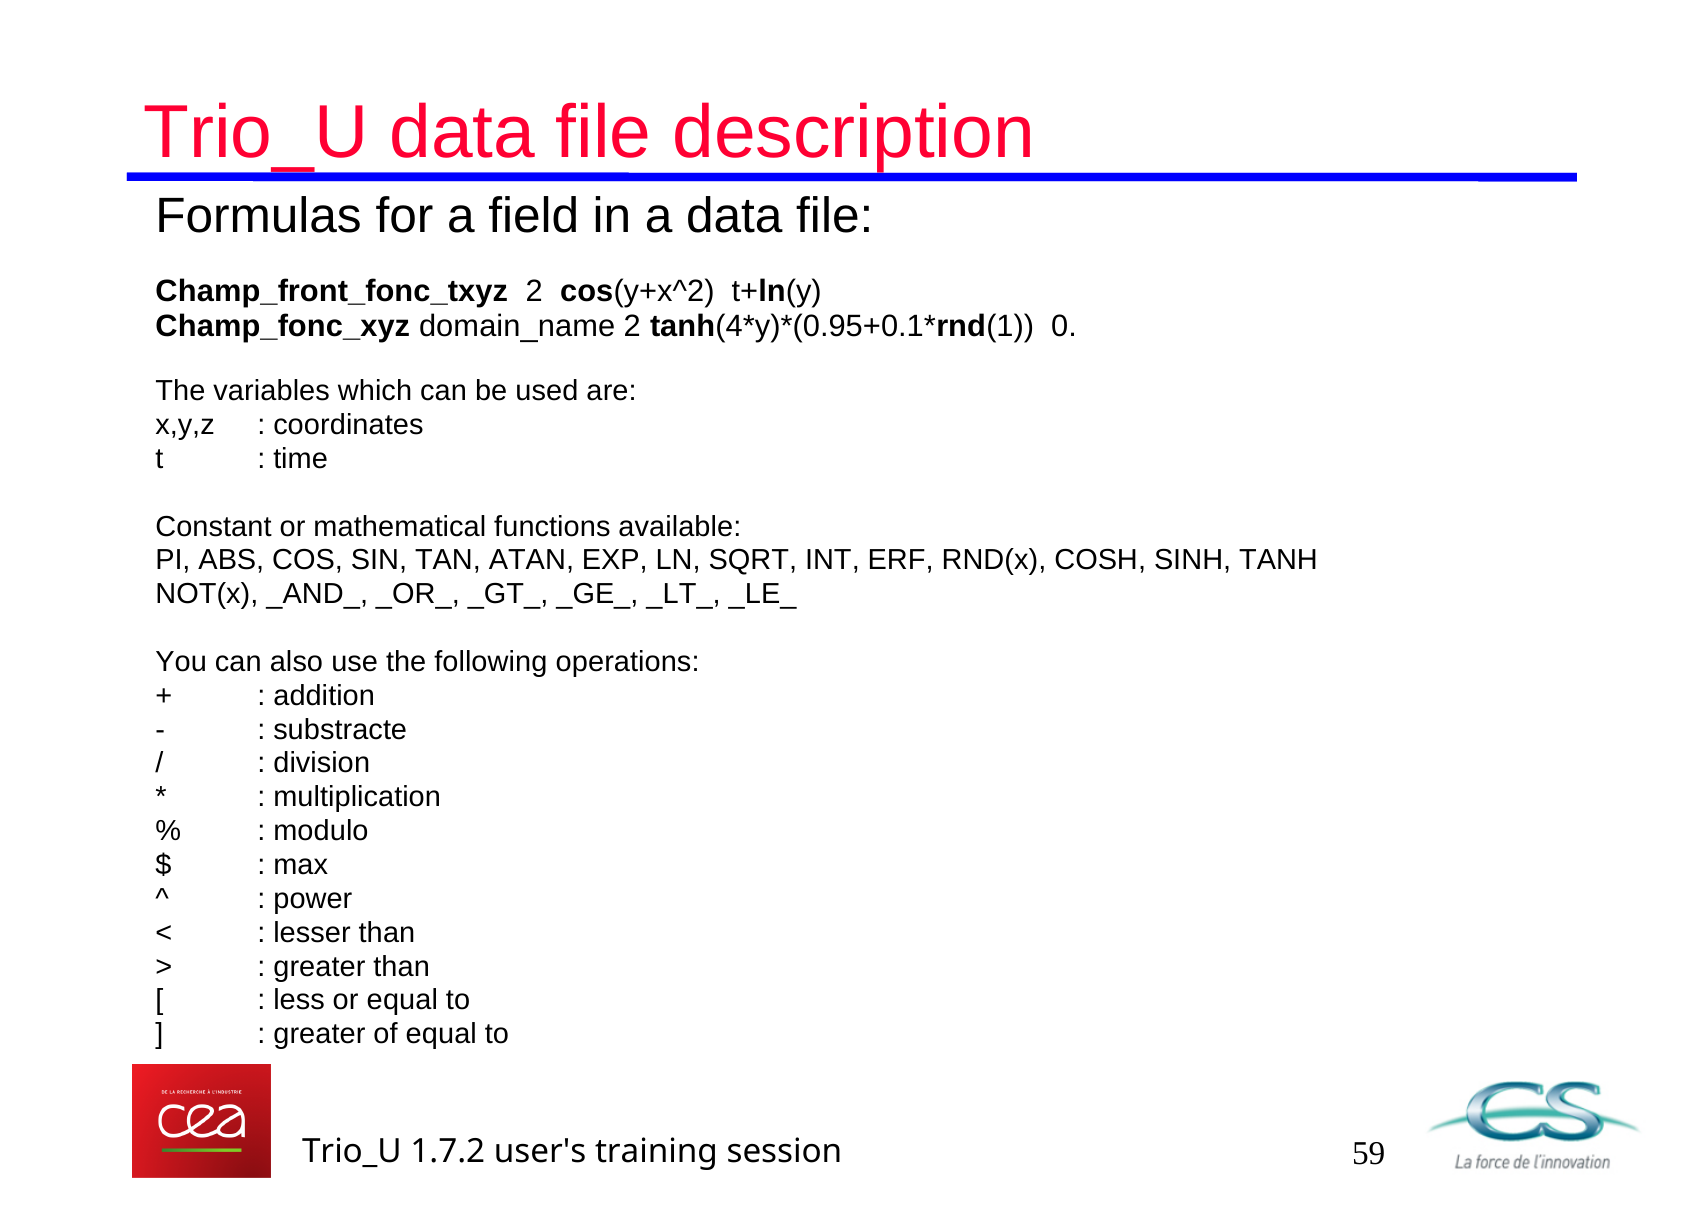

# Trio_U data file description
Formulas for a field in a data file:
Champ_front_fonc_txyz 2 cos(y+x^2) t+ln(y)
Champ_fonc_xyz domain_name 2 tanh(4*y)*(0.95+0.1*rnd(1)) 0.
The variables which can be used are:
x,y,z 	: coordinates
t 	: time
Constant or mathematical functions available:
PI, ABS, COS, SIN, TAN, ATAN, EXP, LN, SQRT, INT, ERF, RND(x), COSH, SINH, TANH
NOT(x), _AND_, _OR_, _GT_, _GE_, _LT_, _LE_
You can also use the following operations:
+	: addition
- 	: substracte
/ 	: division
*	: multiplication
%	: modulo
$	: max
^ 	: power
<	: lesser than
>	: greater than
[	: less or equal to
]	: greater of equal to
Trio_U 1.7.2 user's training session
59